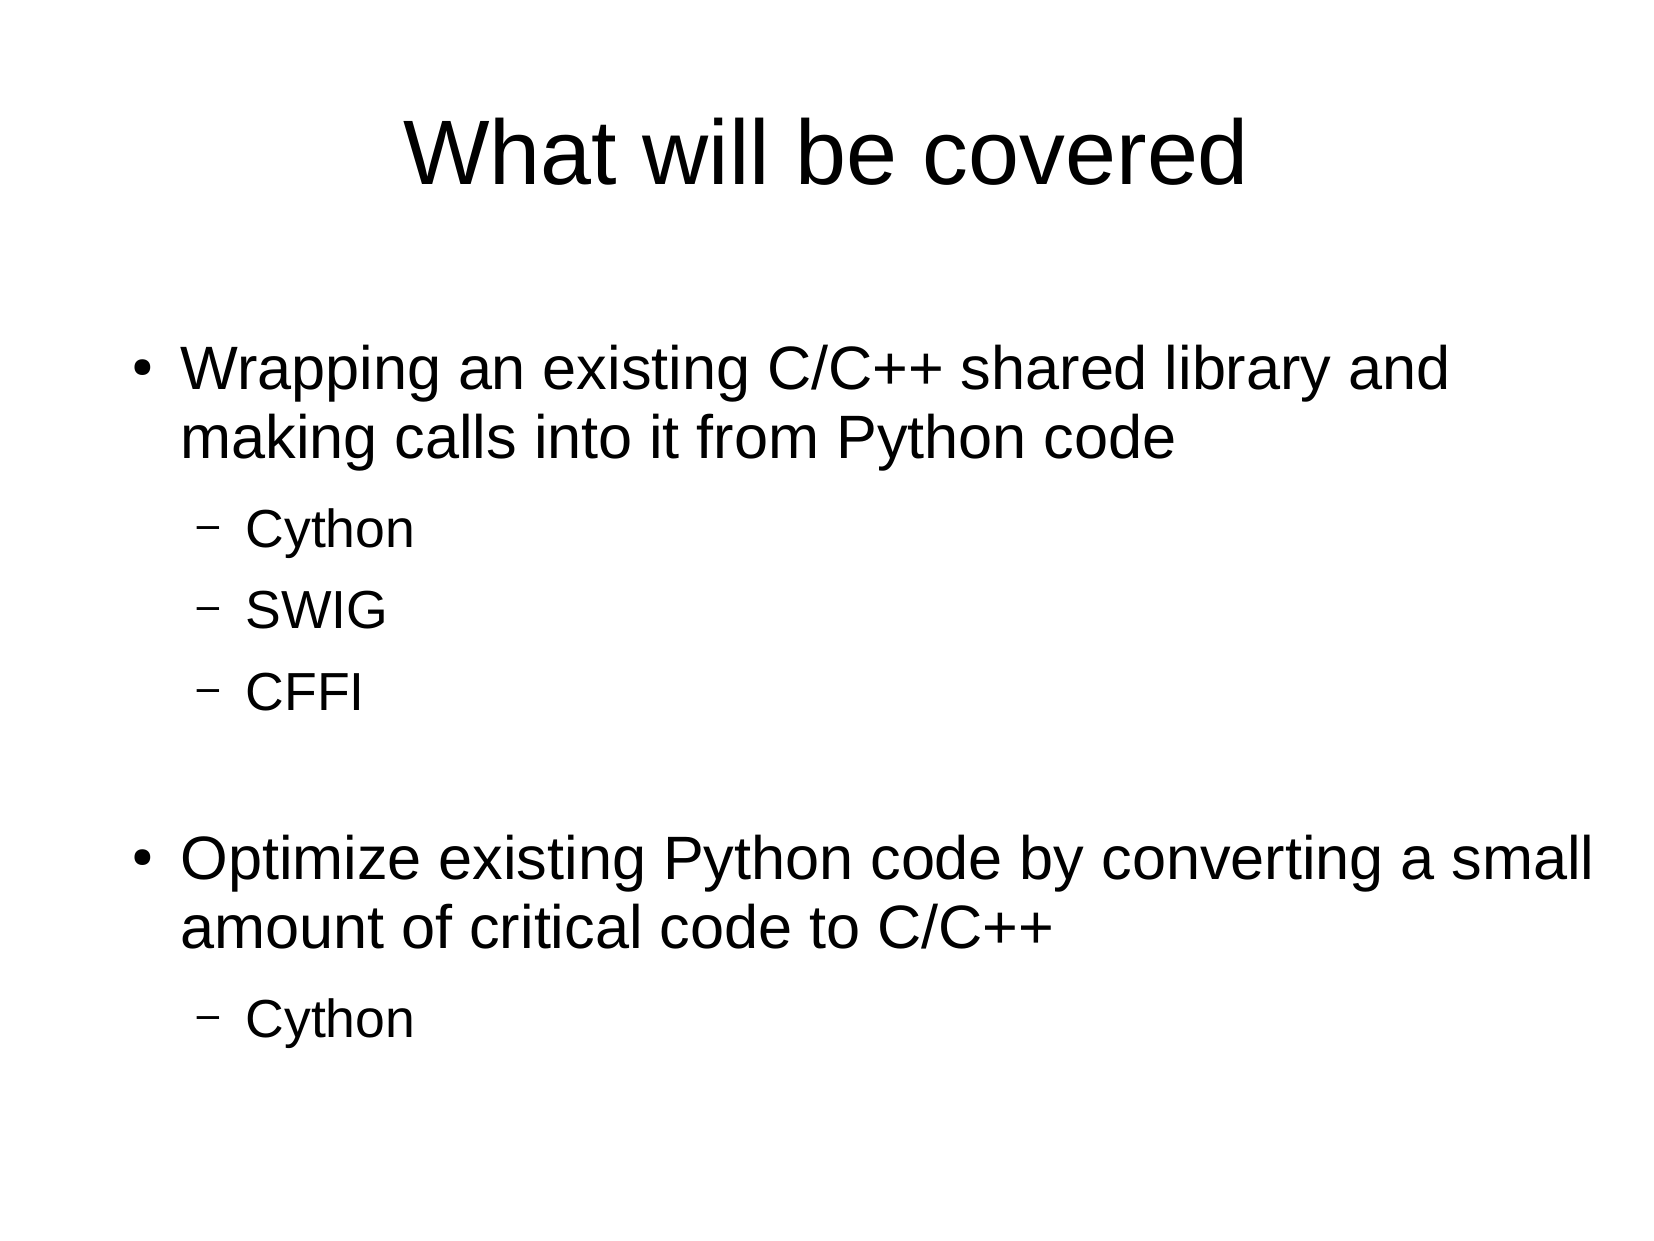

# What will be covered
Wrapping an existing C/C++ shared library and making calls into it from Python code
Cython
SWIG
CFFI
Optimize existing Python code by converting a small amount of critical code to C/C++
Cython